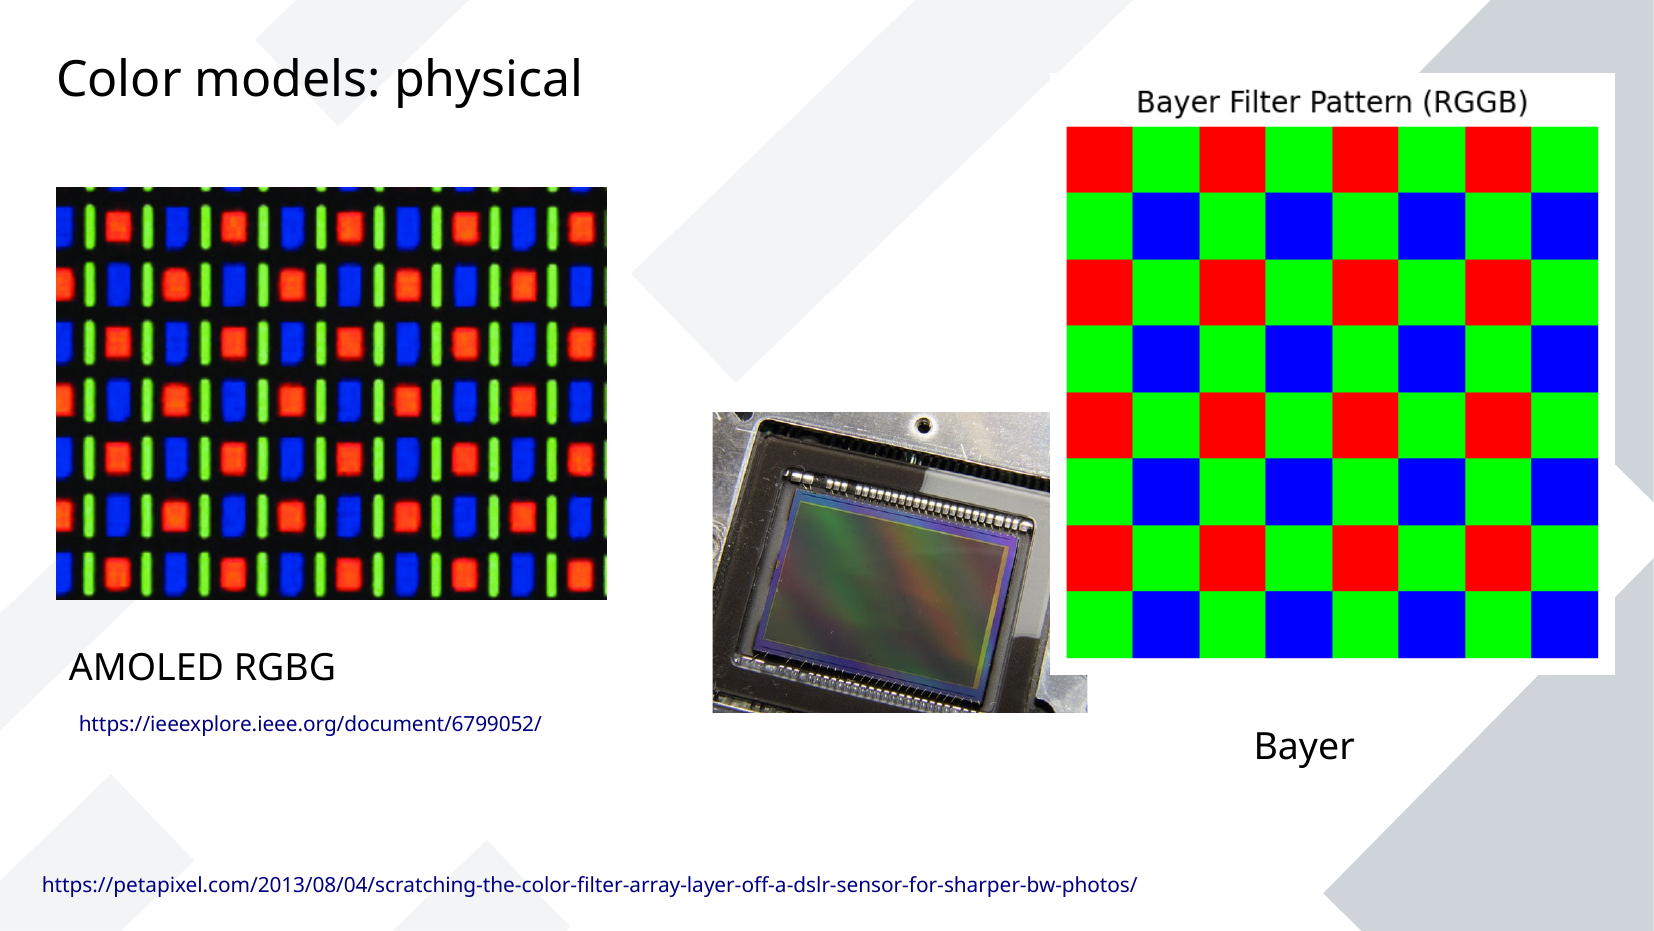

Color models: physical
AMOLED RGBG
 https://ieeexplore.ieee.org/document/6799052/
Bayer
https://petapixel.com/2013/08/04/scratching-the-color-filter-array-layer-off-a-dslr-sensor-for-sharper-bw-photos/